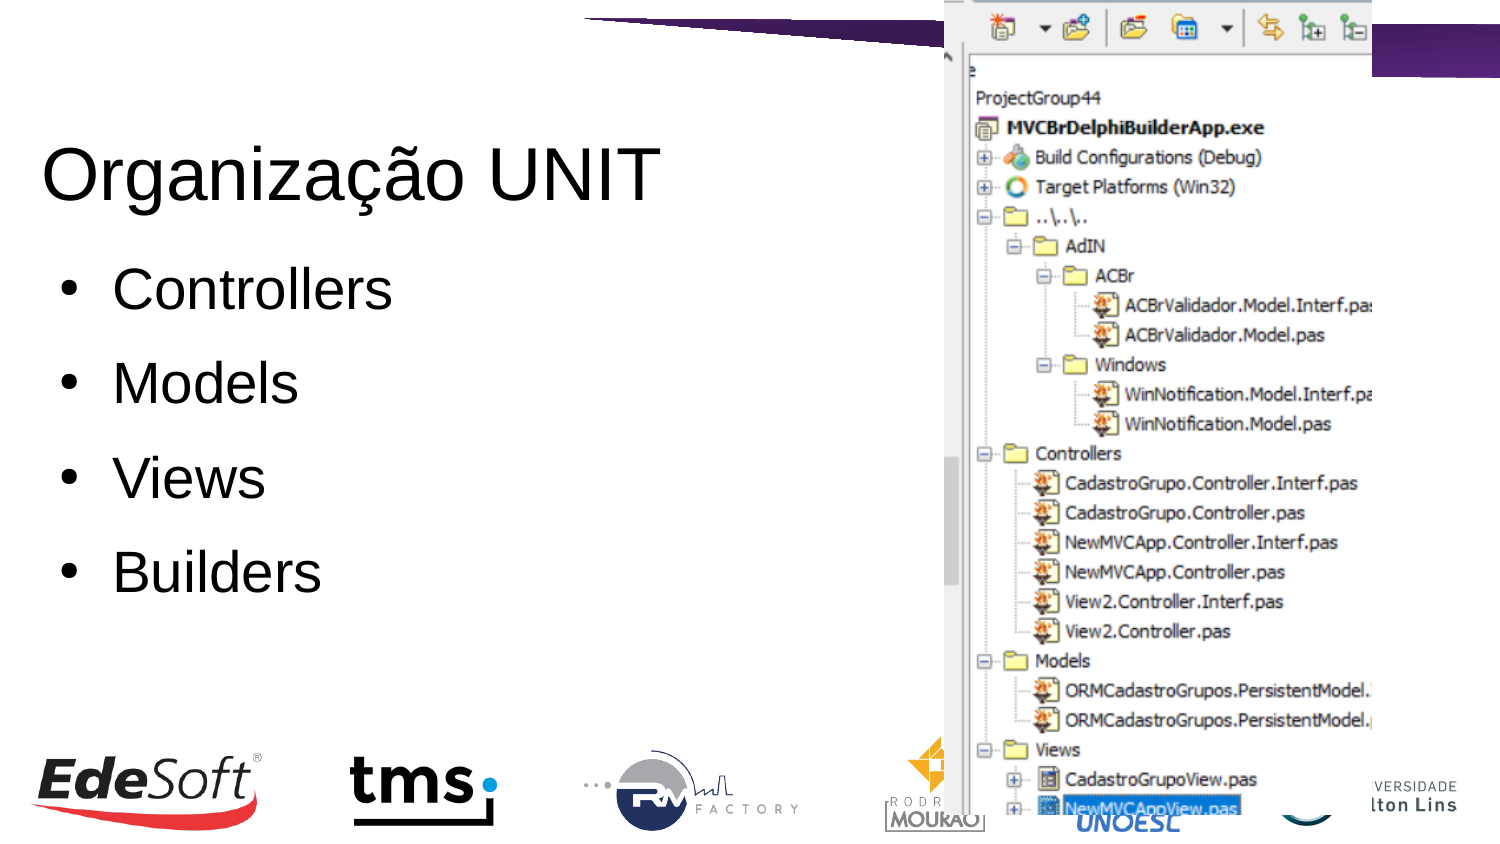

# Organização UNIT
Controllers
Models
Views
Builders